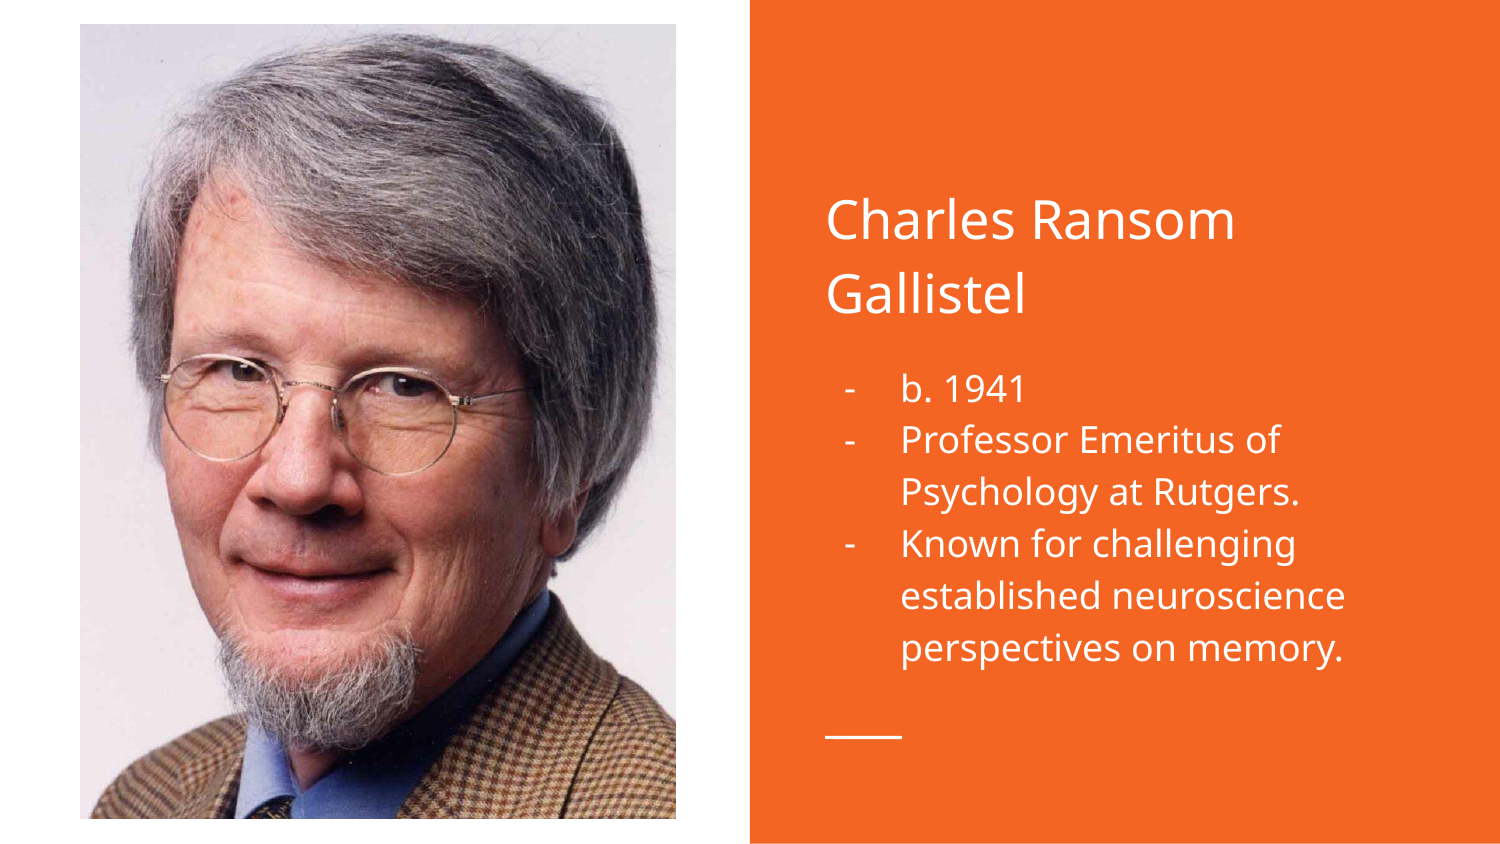

# Charles Ransom Gallistel
b. 1941
Professor Emeritus of Psychology at Rutgers.
Known for challenging established neuroscience perspectives on memory.